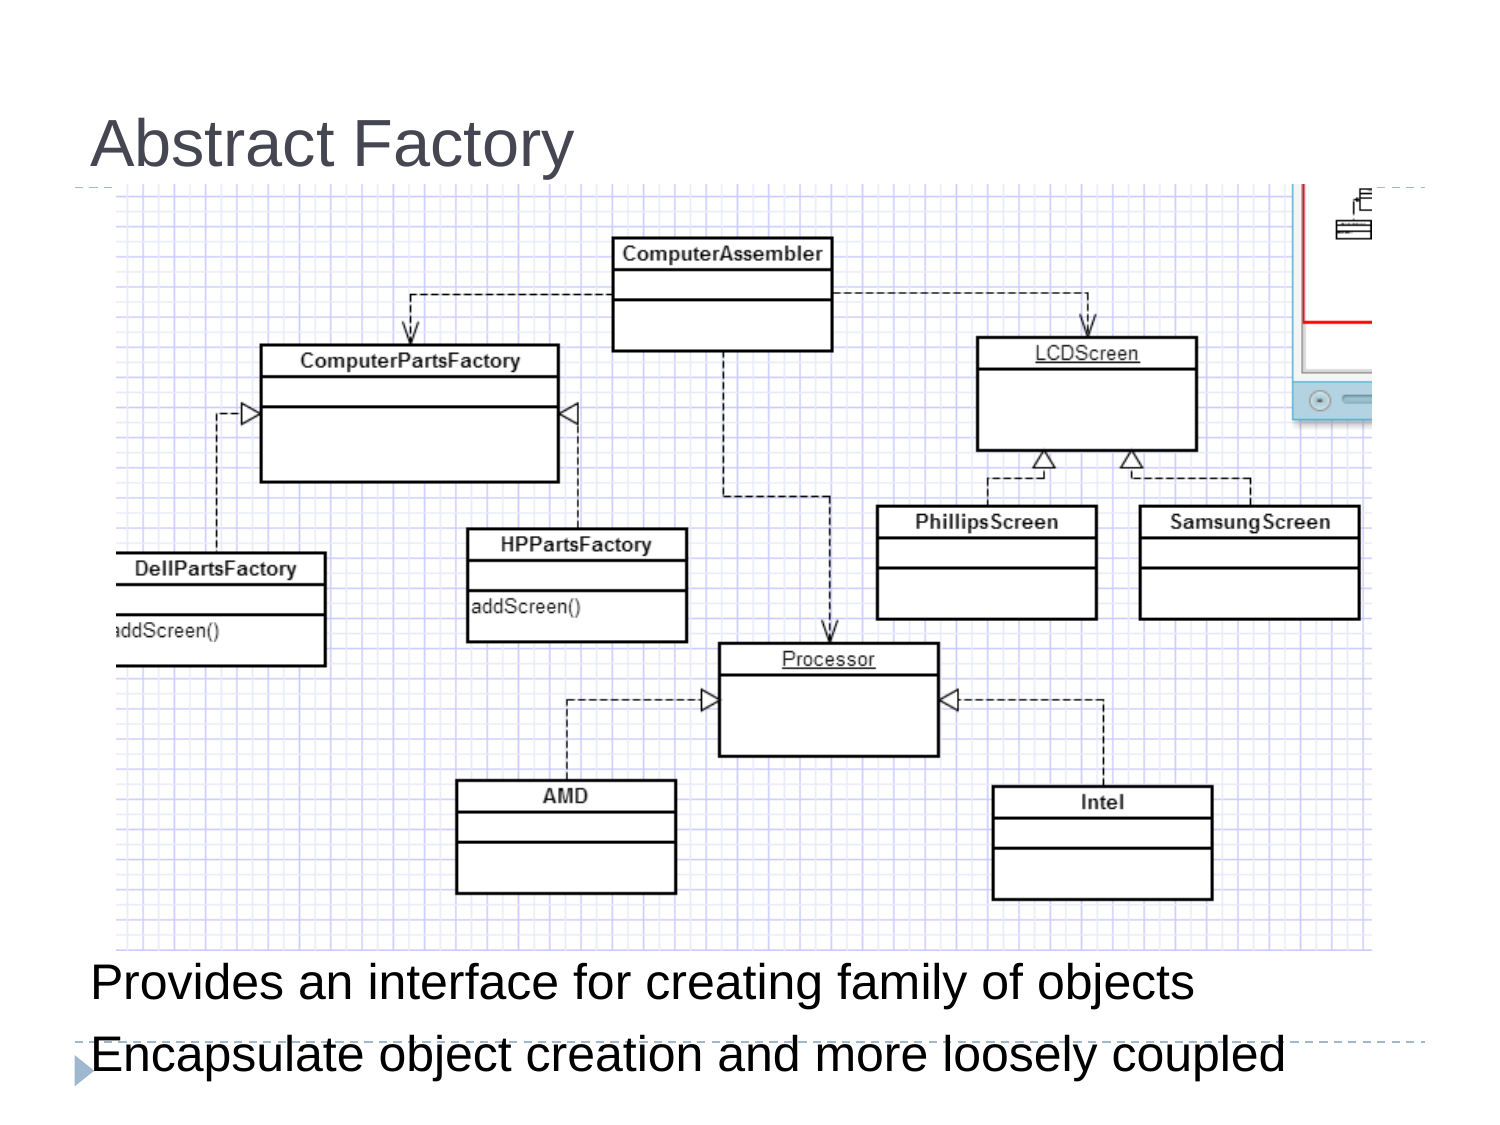

# Abstract Factory
Provides an interface for creating family of objects
Encapsulate object creation and more loosely coupled